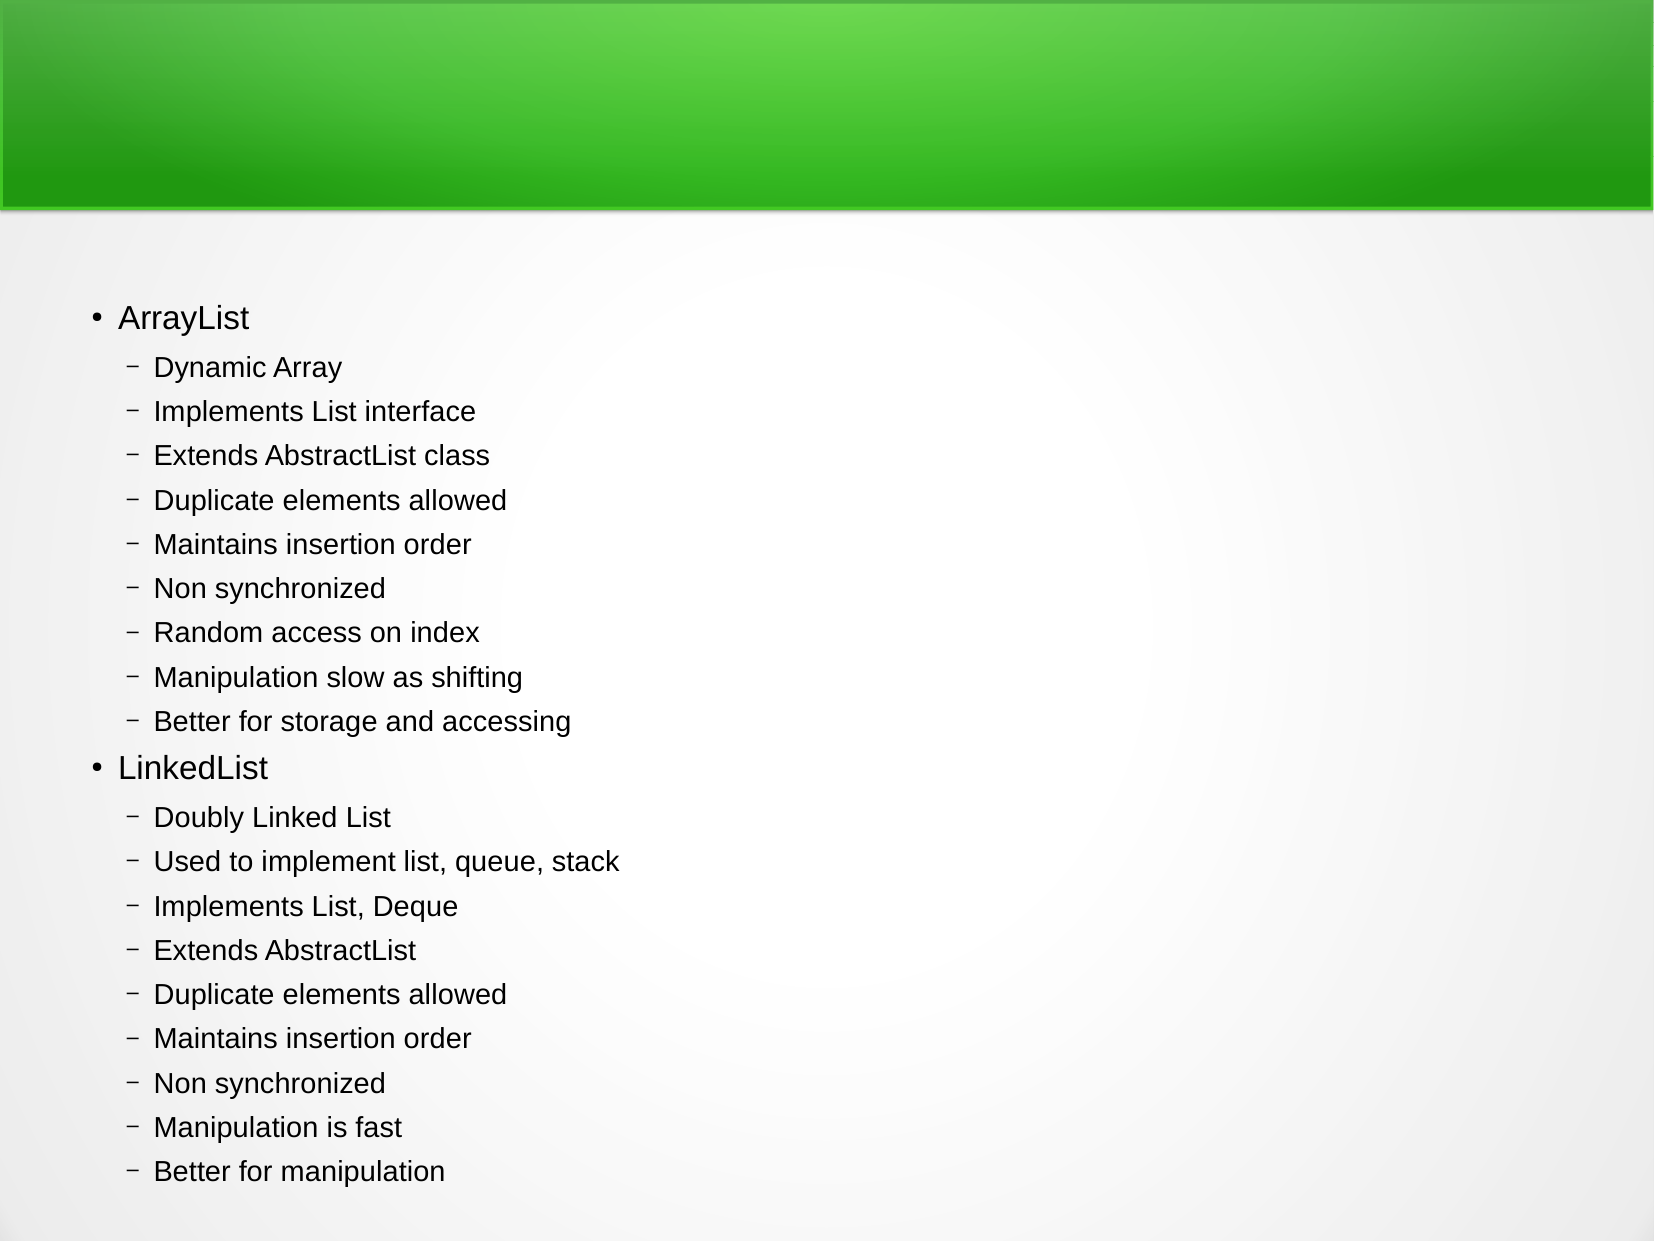

#
ArrayList
Dynamic Array
Implements List interface
Extends AbstractList class
Duplicate elements allowed
Maintains insertion order
Non synchronized
Random access on index
Manipulation slow as shifting
Better for storage and accessing
LinkedList
Doubly Linked List
Used to implement list, queue, stack
Implements List, Deque
Extends AbstractList
Duplicate elements allowed
Maintains insertion order
Non synchronized
Manipulation is fast
Better for manipulation